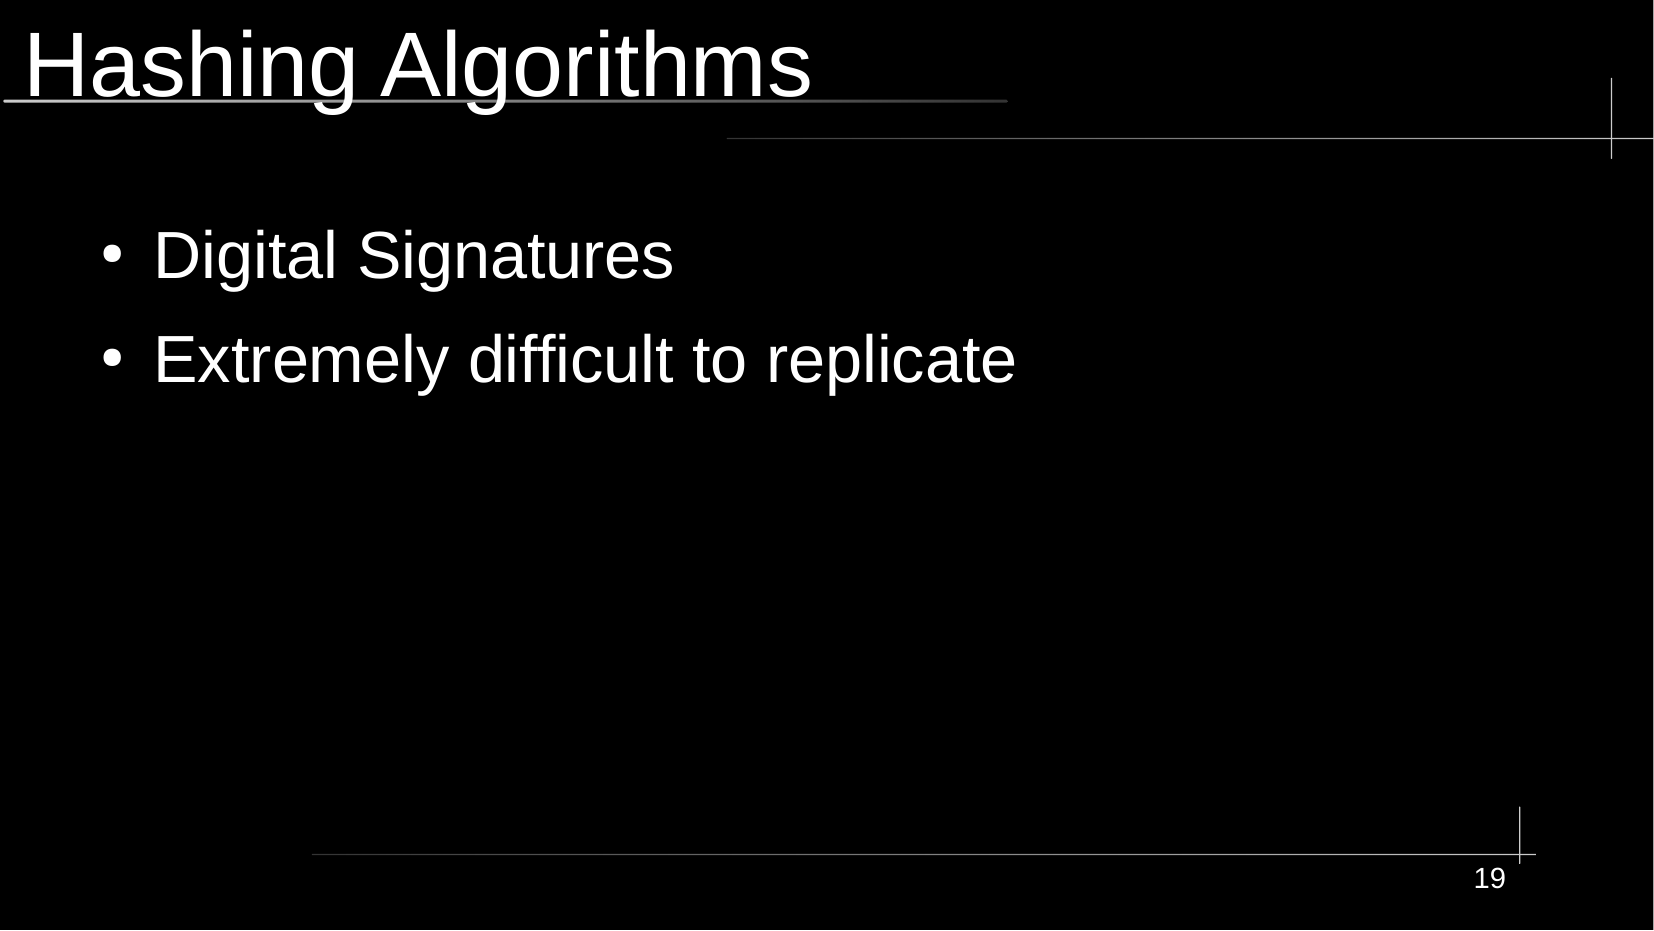

# Hashing Algorithms
Digital Signatures
Extremely difficult to replicate
19